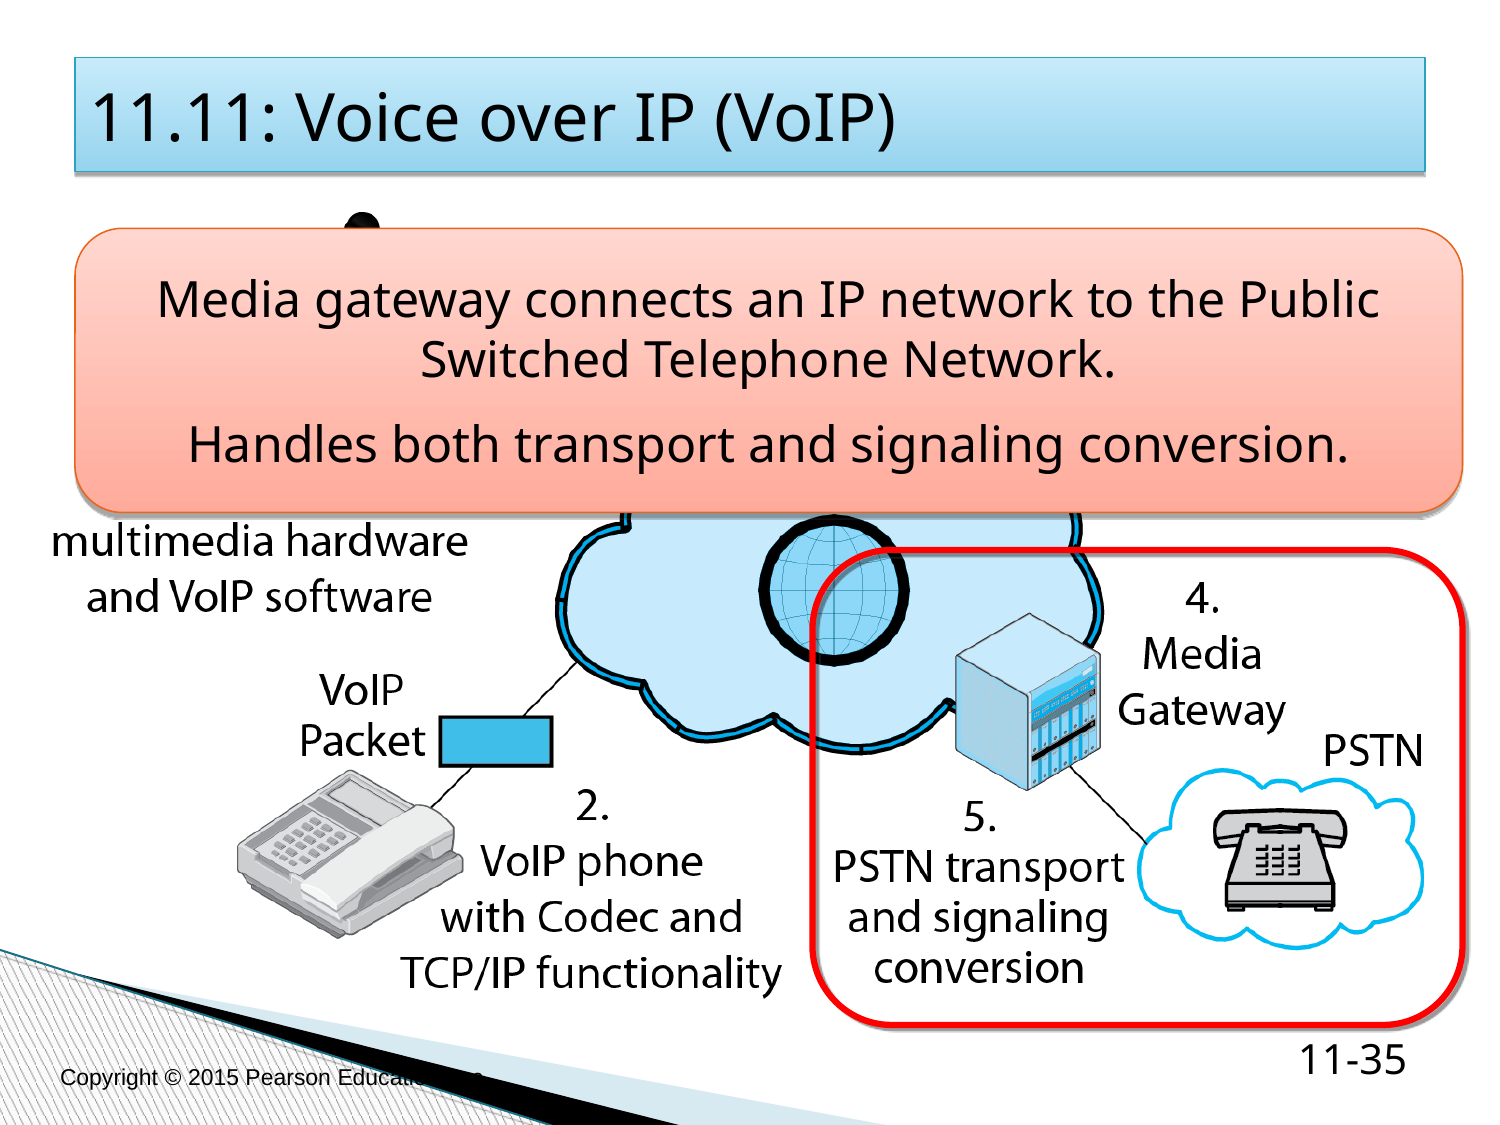

# 11.11: Voice over IP (VoIP)
Media gateway connects an IP network to the Public Switched Telephone Network.
Handles both transport and signaling conversion.
Copyright © 2015 Pearson Education, Inc.